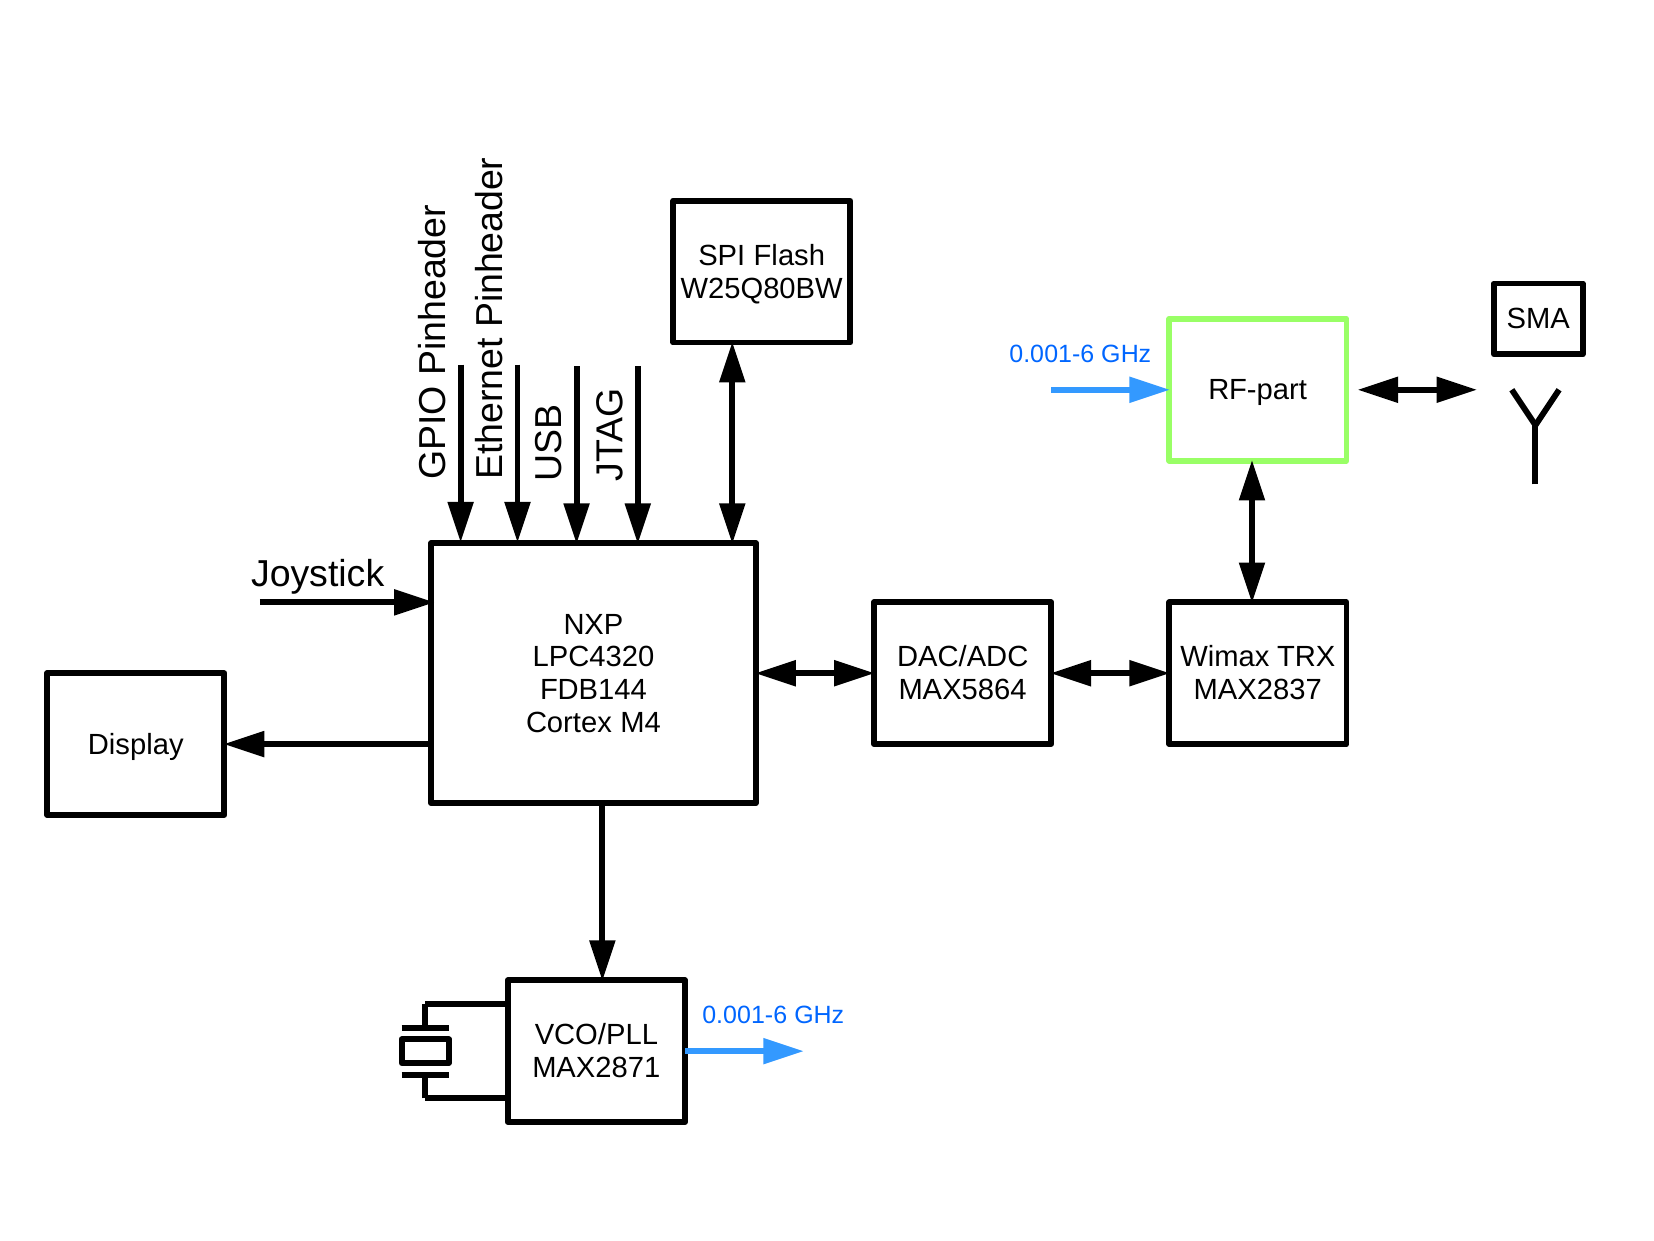

SPI Flash
W25Q80BW
SMA
Ethernet Pinheader
GPIO Pinheader
RF-part
0.001-6 GHz
JTAG
USB
NXP
LPC4320
FDB144
Cortex M4
Joystick
DAC/ADC
MAX5864
Wimax TRX
MAX2837
Display
VCO/PLL
MAX2871
0.001-6 GHz